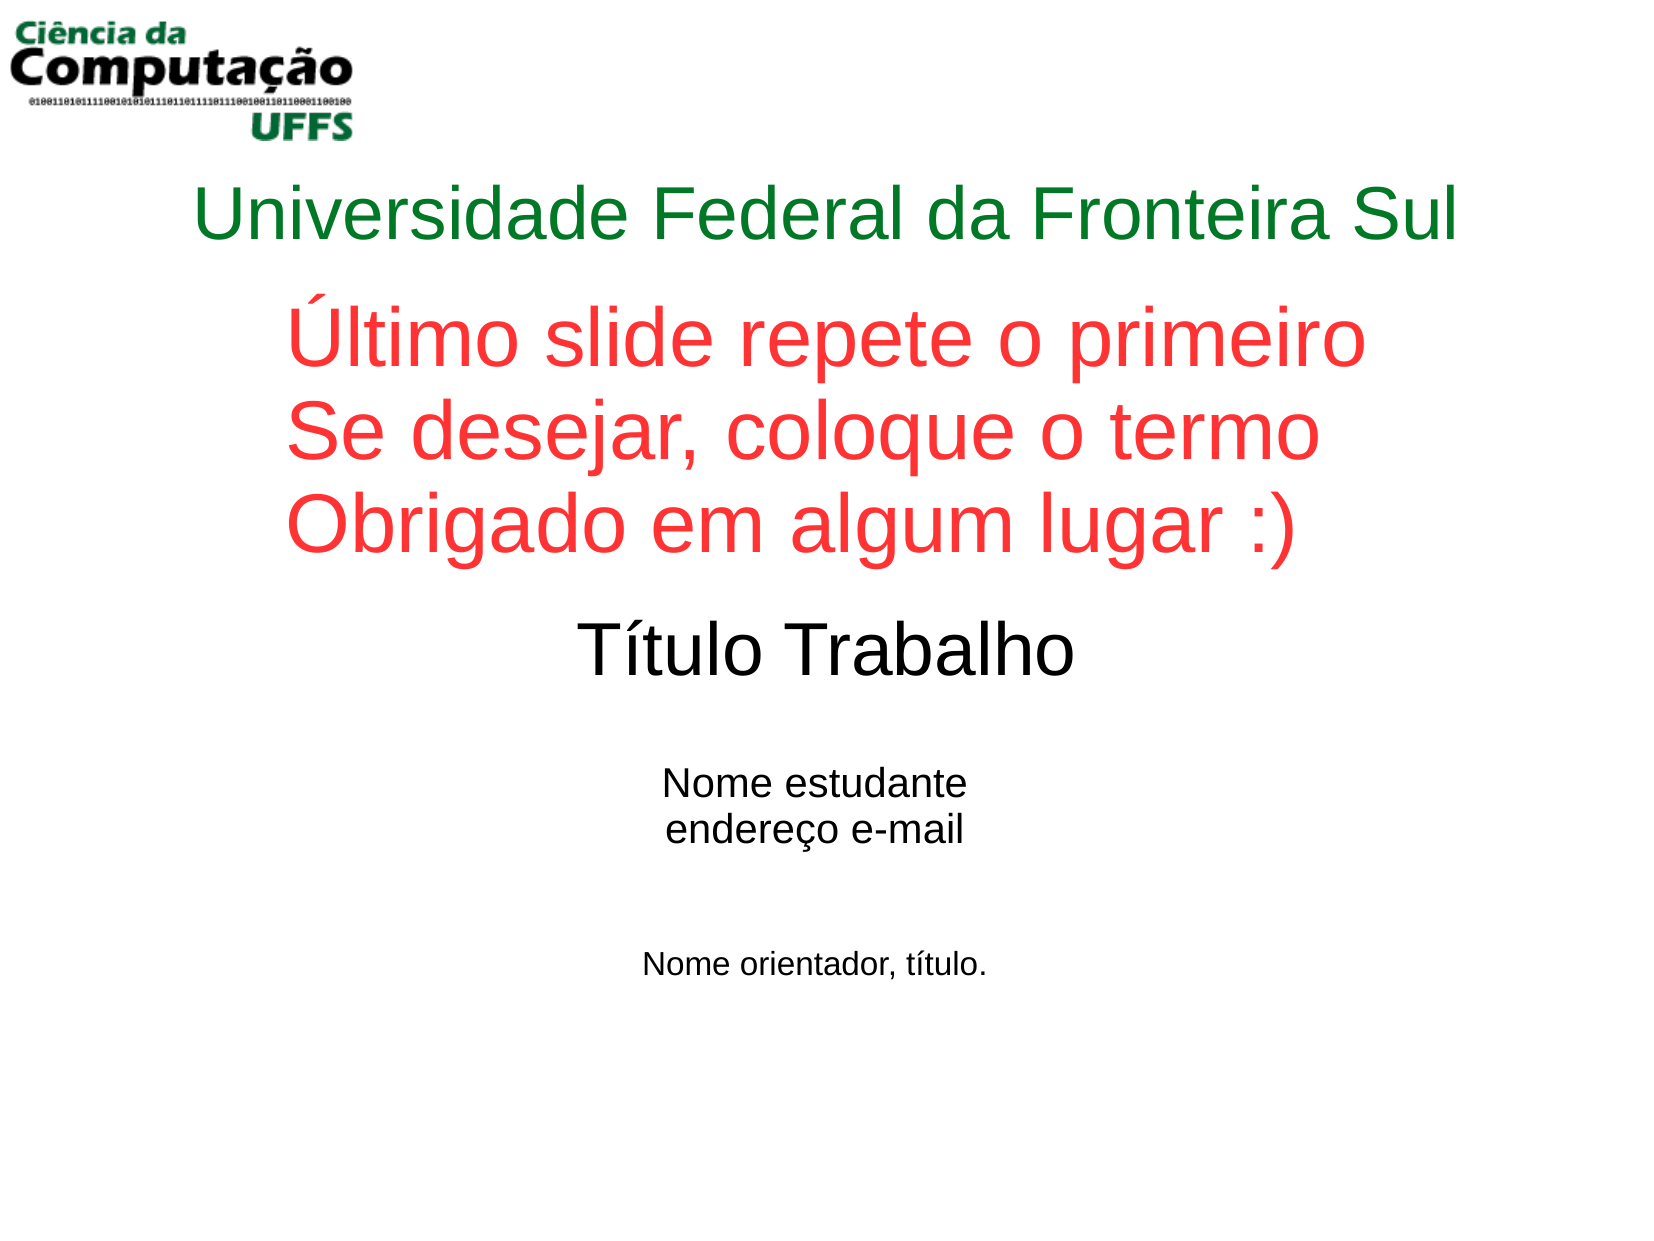

# Universidade Federal da Fronteira Sul
Último slide repete o primeiro
Se desejar, coloque o termo
Obrigado em algum lugar :)
Título Trabalho
Nome estudante
endereço e-mail
Nome orientador, título.